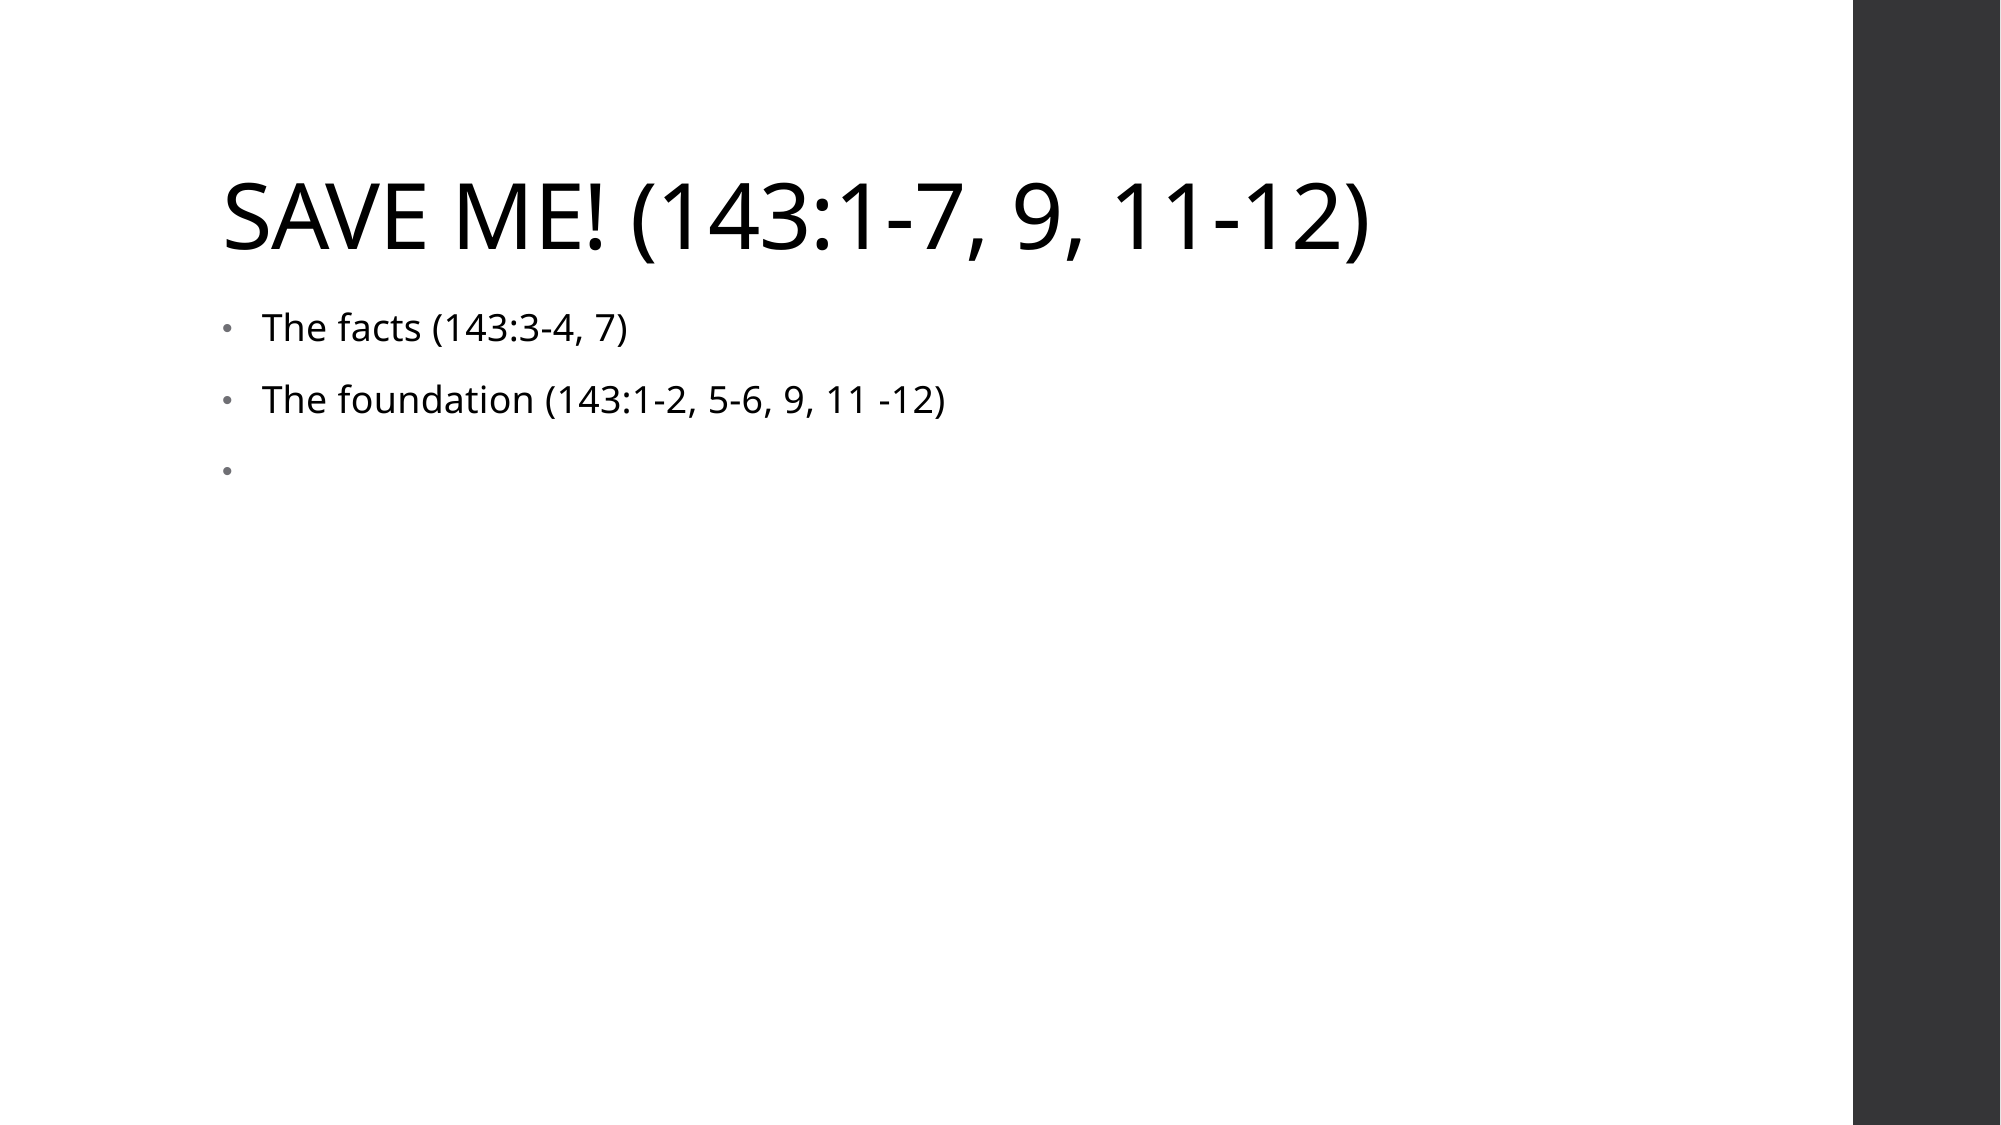

# SAVE ME! (143:1-7, 9, 11-12)
 The facts (143:3-4, 7)
 The foundation (143:1-2, 5-6, 9, 11 -12)